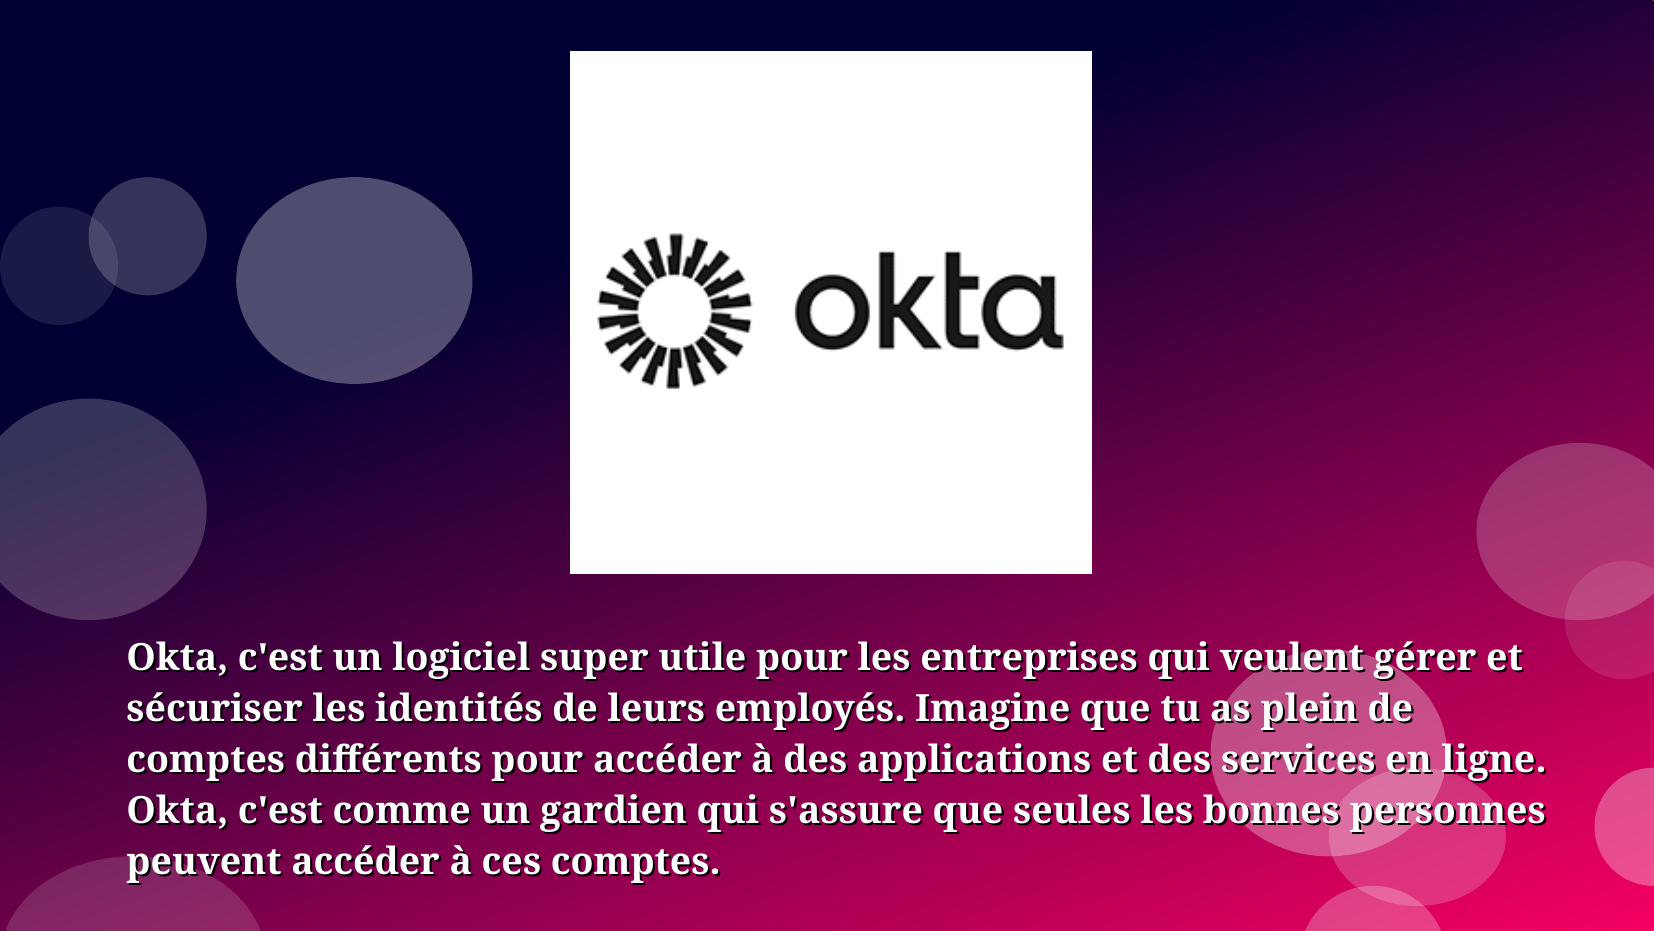

Okta, c'est un logiciel super utile pour les entreprises qui veulent gérer et sécuriser les identités de leurs employés. Imagine que tu as plein de comptes différents pour accéder à des applications et des services en ligne. Okta, c'est comme un gardien qui s'assure que seules les bonnes personnes peuvent accéder à ces comptes.